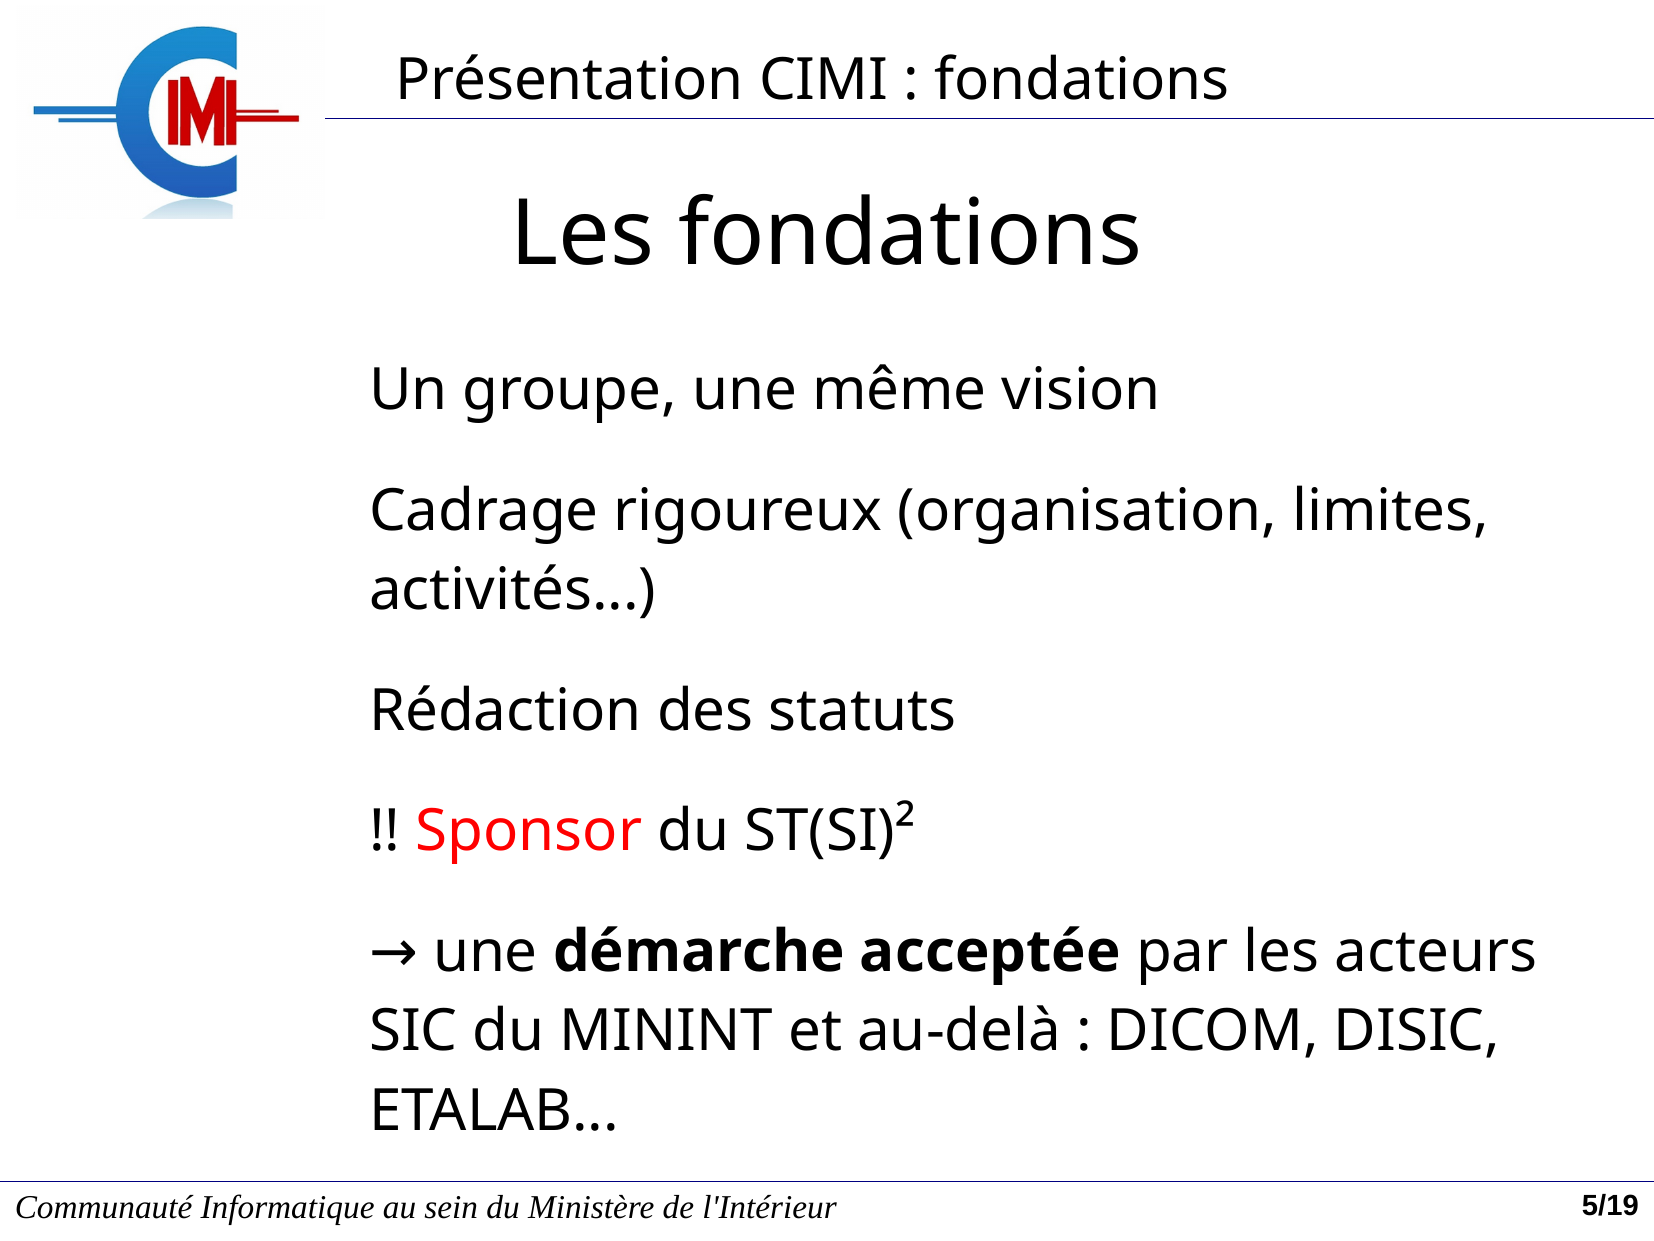

Présentation CIMI : fondations
Les fondations
Un groupe, une même vision
Cadrage rigoureux (organisation, limites, activités...)
Rédaction des statuts
!! Sponsor du ST(SI)²
→ une démarche acceptée par les acteurs SIC du MININT et au-delà : DICOM, DISIC, ETALAB...